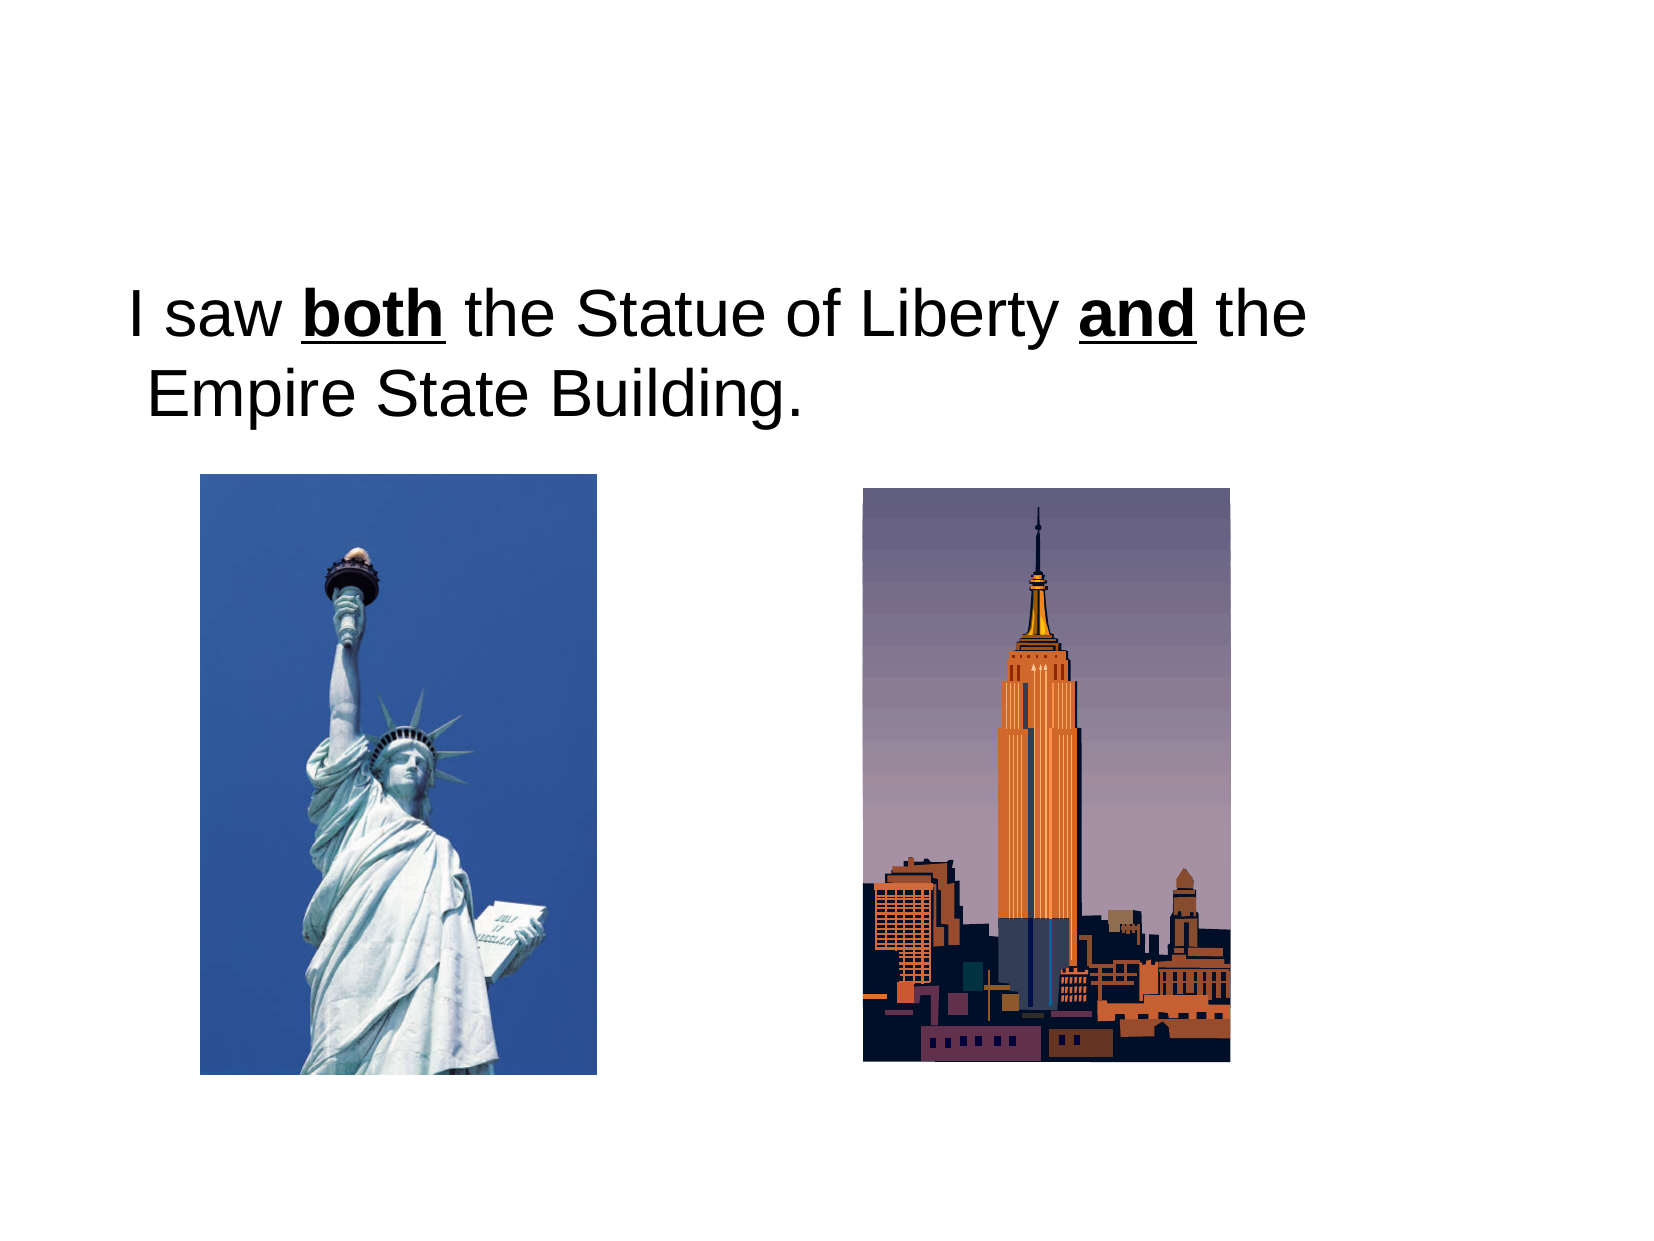

# Examples of Correlative Conjunctions
 I saw both the Statue of Liberty and the Empire State Building.